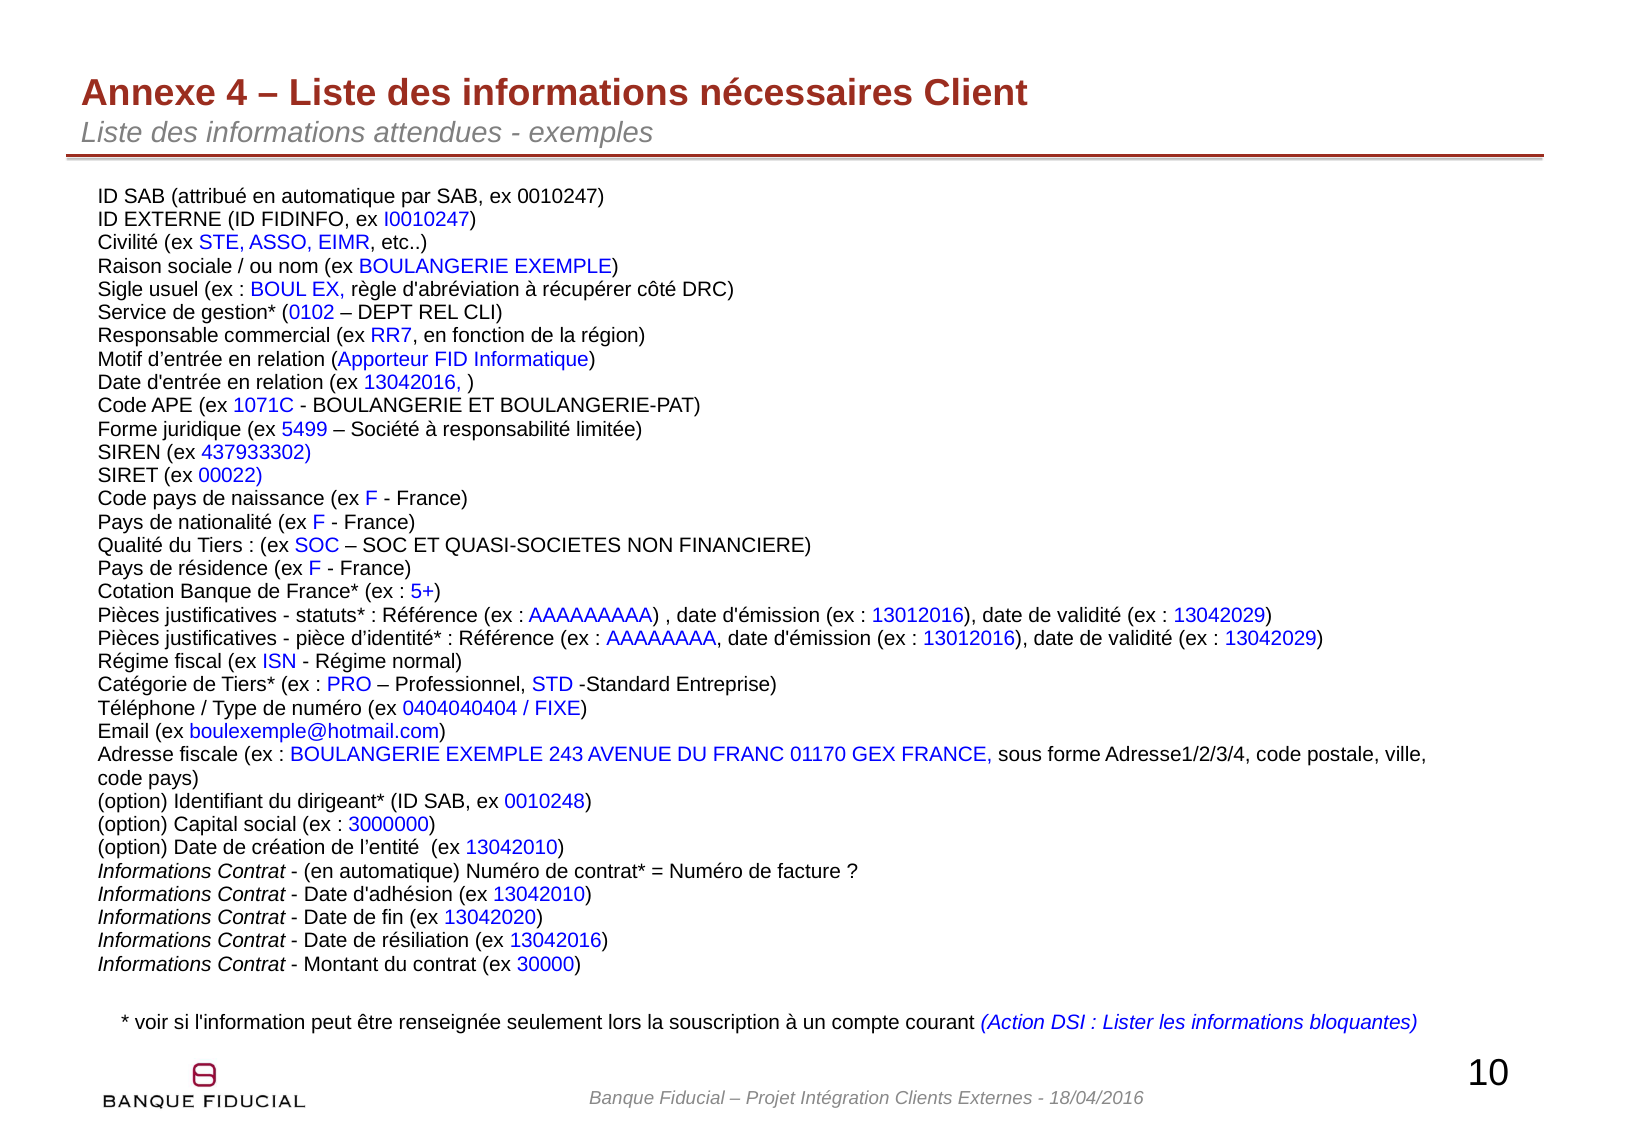

# Annexe 4 – Liste des informations nécessaires Client Liste des informations attendues - exemples
ID SAB (attribué en automatique par SAB, ex 0010247)
ID EXTERNE (ID FIDINFO, ex I0010247)
Civilité (ex STE, ASSO, EIMR, etc..)
Raison sociale / ou nom (ex BOULANGERIE EXEMPLE)
Sigle usuel (ex : BOUL EX, règle d'abréviation à récupérer côté DRC)
Service de gestion* (0102 – DEPT REL CLI)
Responsable commercial (ex RR7, en fonction de la région)
Motif d’entrée en relation (Apporteur FID Informatique)
Date d'entrée en relation (ex 13042016, )
Code APE (ex 1071C - BOULANGERIE ET BOULANGERIE-PAT)
Forme juridique (ex 5499 – Société à responsabilité limitée)
SIREN (ex 437933302)
SIRET (ex 00022)
Code pays de naissance (ex F - France)
Pays de nationalité (ex F - France)
Qualité du Tiers : (ex SOC – SOC ET QUASI-SOCIETES NON FINANCIERE)
Pays de résidence (ex F - France)
Cotation Banque de France* (ex : 5+)
Pièces justificatives - statuts* : Référence (ex : AAAAAAAAA) , date d'émission (ex : 13012016), date de validité (ex : 13042029)
Pièces justificatives - pièce d’identité* : Référence (ex : AAAAAAAA, date d'émission (ex : 13012016), date de validité (ex : 13042029)
Régime fiscal (ex ISN - Régime normal)
Catégorie de Tiers* (ex : PRO – Professionnel, STD -Standard Entreprise)
Téléphone / Type de numéro (ex 0404040404 / FIXE)
Email (ex boulexemple@hotmail.com)
Adresse fiscale (ex : BOULANGERIE EXEMPLE 243 AVENUE DU FRANC 01170 GEX FRANCE, sous forme Adresse1/2/3/4, code postale, ville, code pays)
(option) Identifiant du dirigeant* (ID SAB, ex 0010248)
(option) Capital social (ex : 3000000)
(option) Date de création de l’entité (ex 13042010)
Informations Contrat - (en automatique) Numéro de contrat* = Numéro de facture ?
Informations Contrat - Date d'adhésion (ex 13042010)
Informations Contrat - Date de fin (ex 13042020)
Informations Contrat - Date de résiliation (ex 13042016)
Informations Contrat - Montant du contrat (ex 30000)
* voir si l'information peut être renseignée seulement lors la souscription à un compte courant (Action DSI : Lister les informations bloquantes)